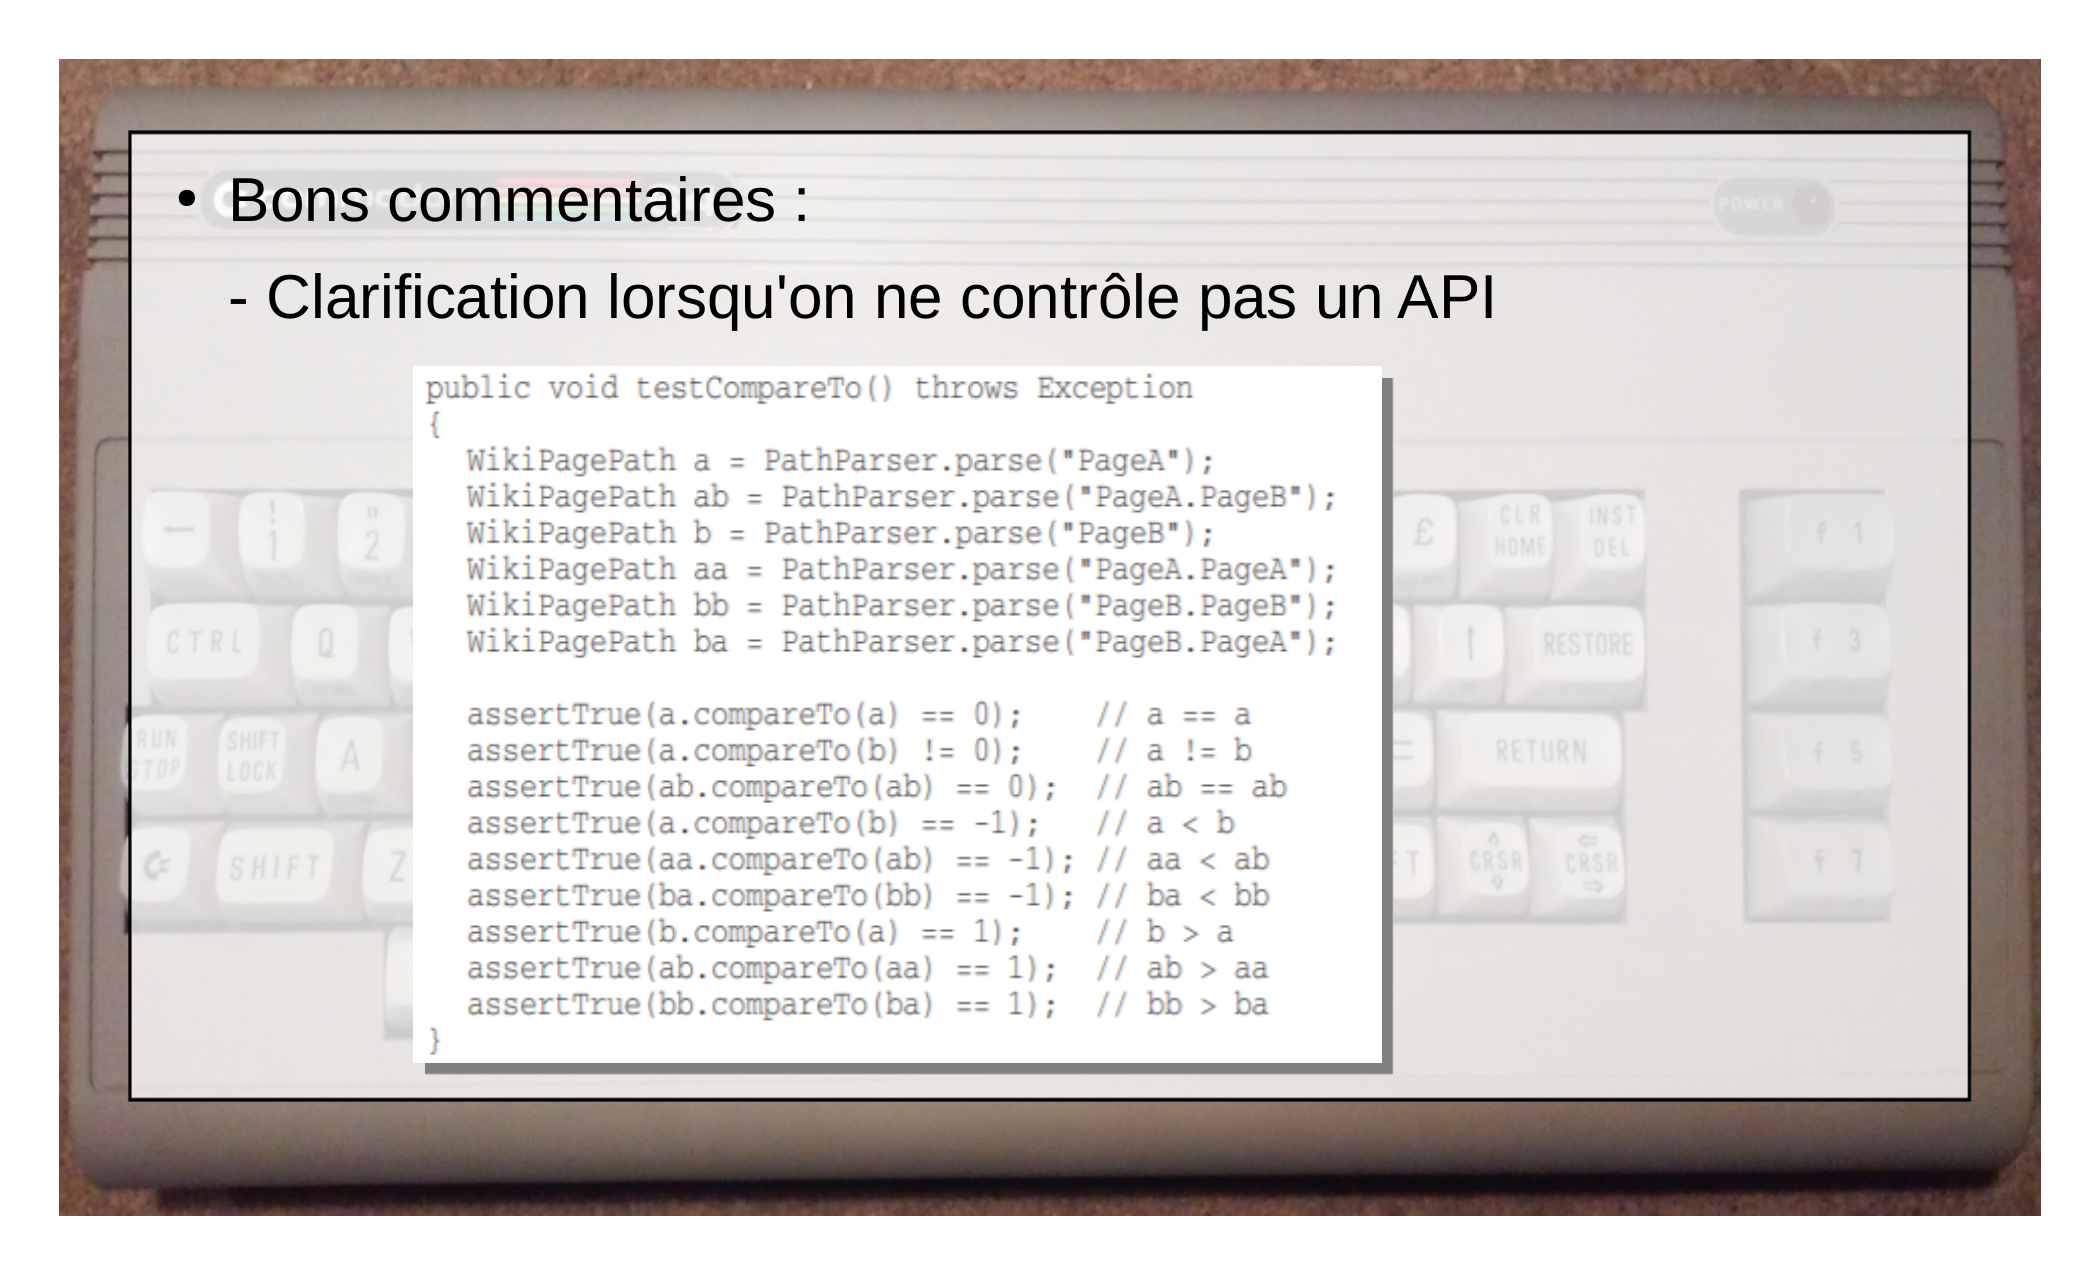

# Bons commentaires :
- Clarification lorsqu'on ne contrôle pas un API